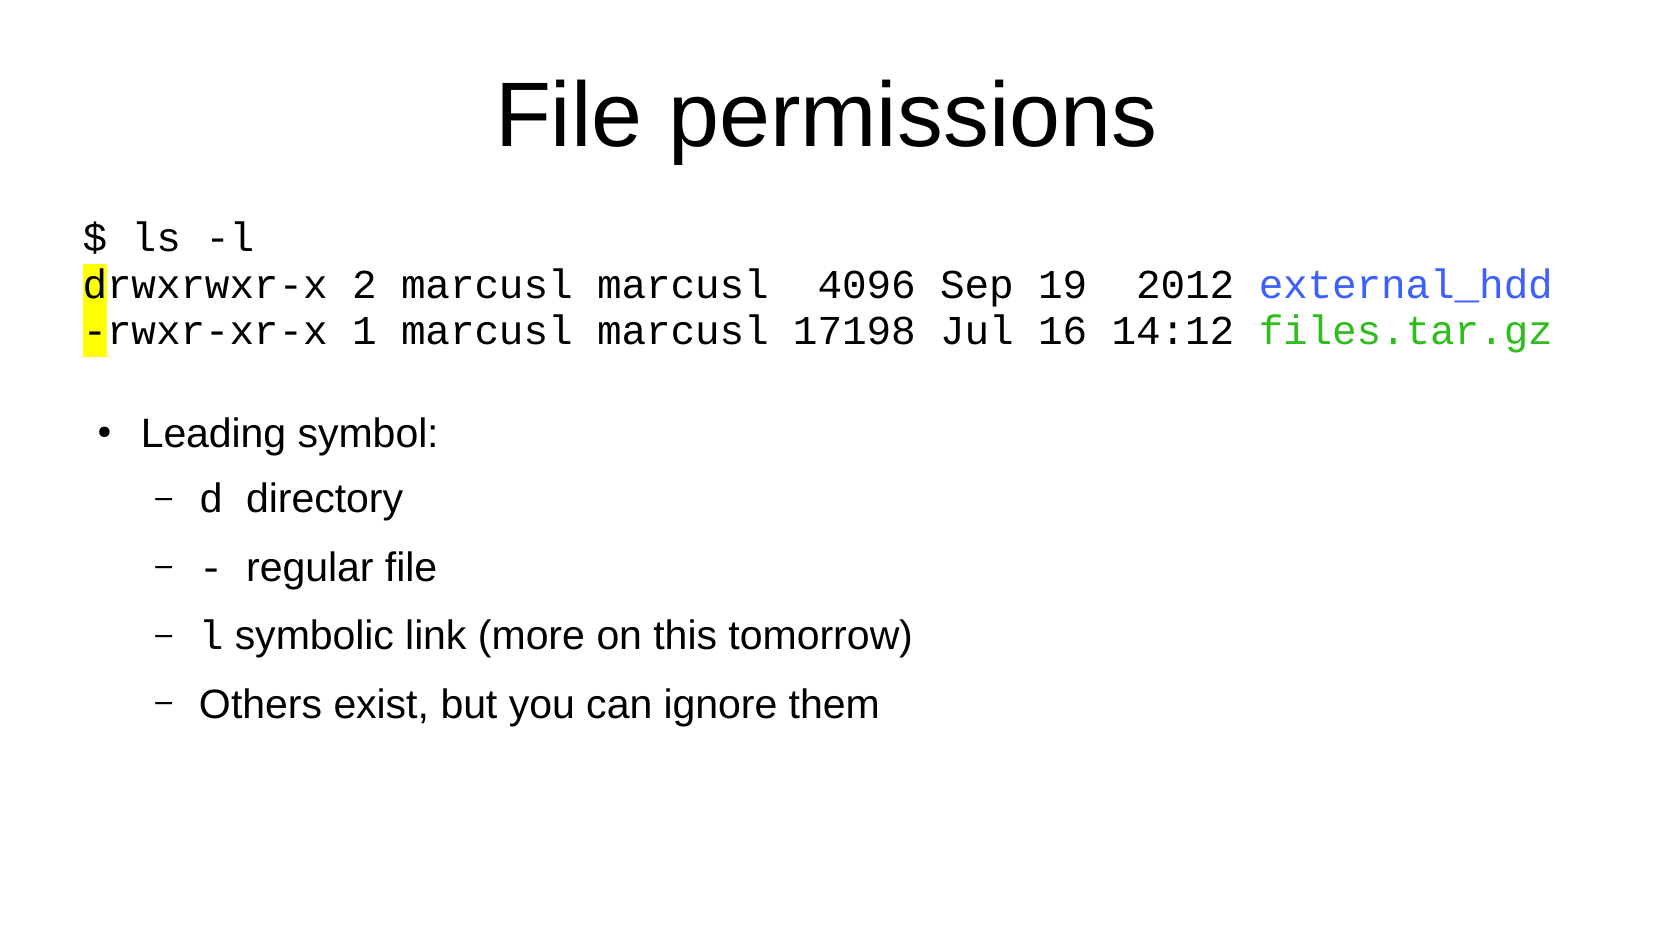

# File permissions
$ ls -l
drwxrwxr-x 2 marcusl marcusl 4096 Sep 19 2012 external_hdd
-rwxr-xr-x 1 marcusl marcusl 17198 Jul 16 14:12 files.tar.gz
Leading symbol:
d directory
- regular file
l symbolic link (more on this tomorrow)
Others exist, but you can ignore them